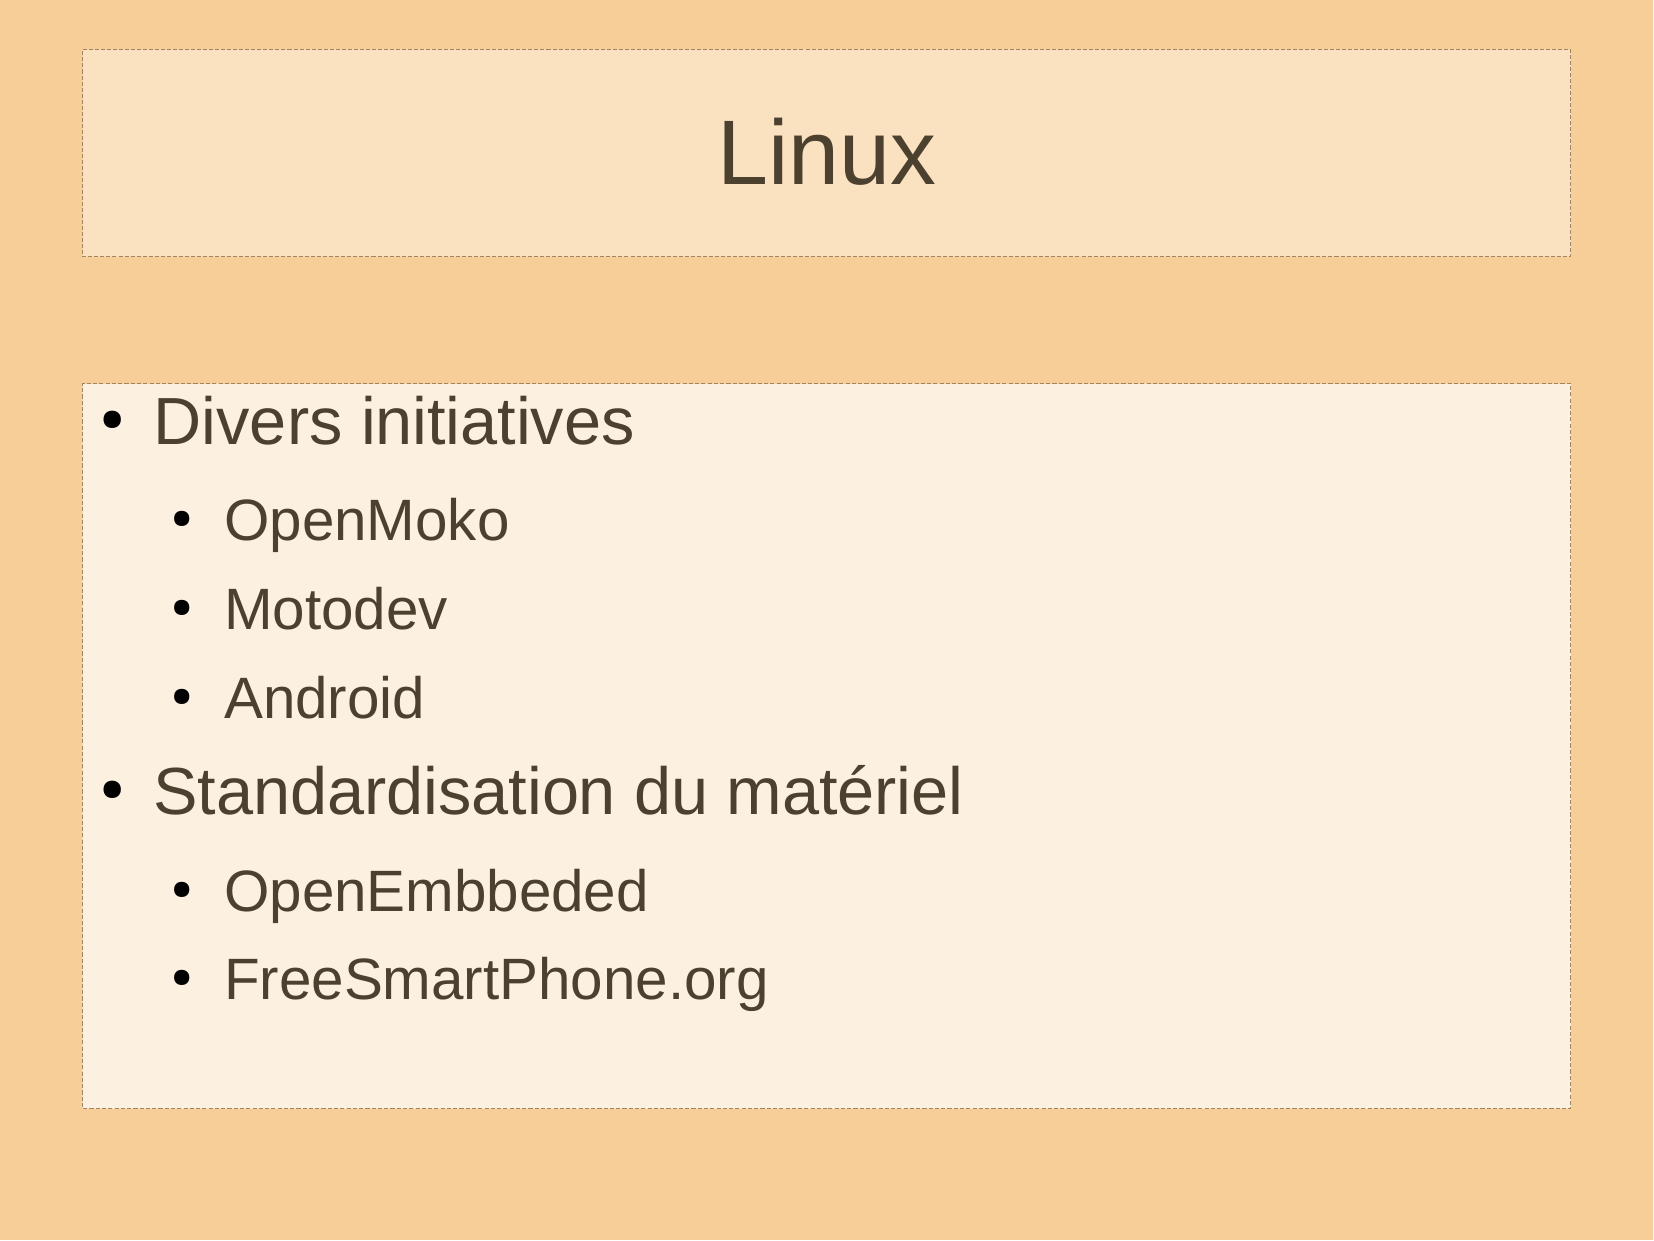

# Linux
Divers initiatives
OpenMoko
Motodev
Android
Standardisation du matériel
OpenEmbbeded
FreeSmartPhone.org